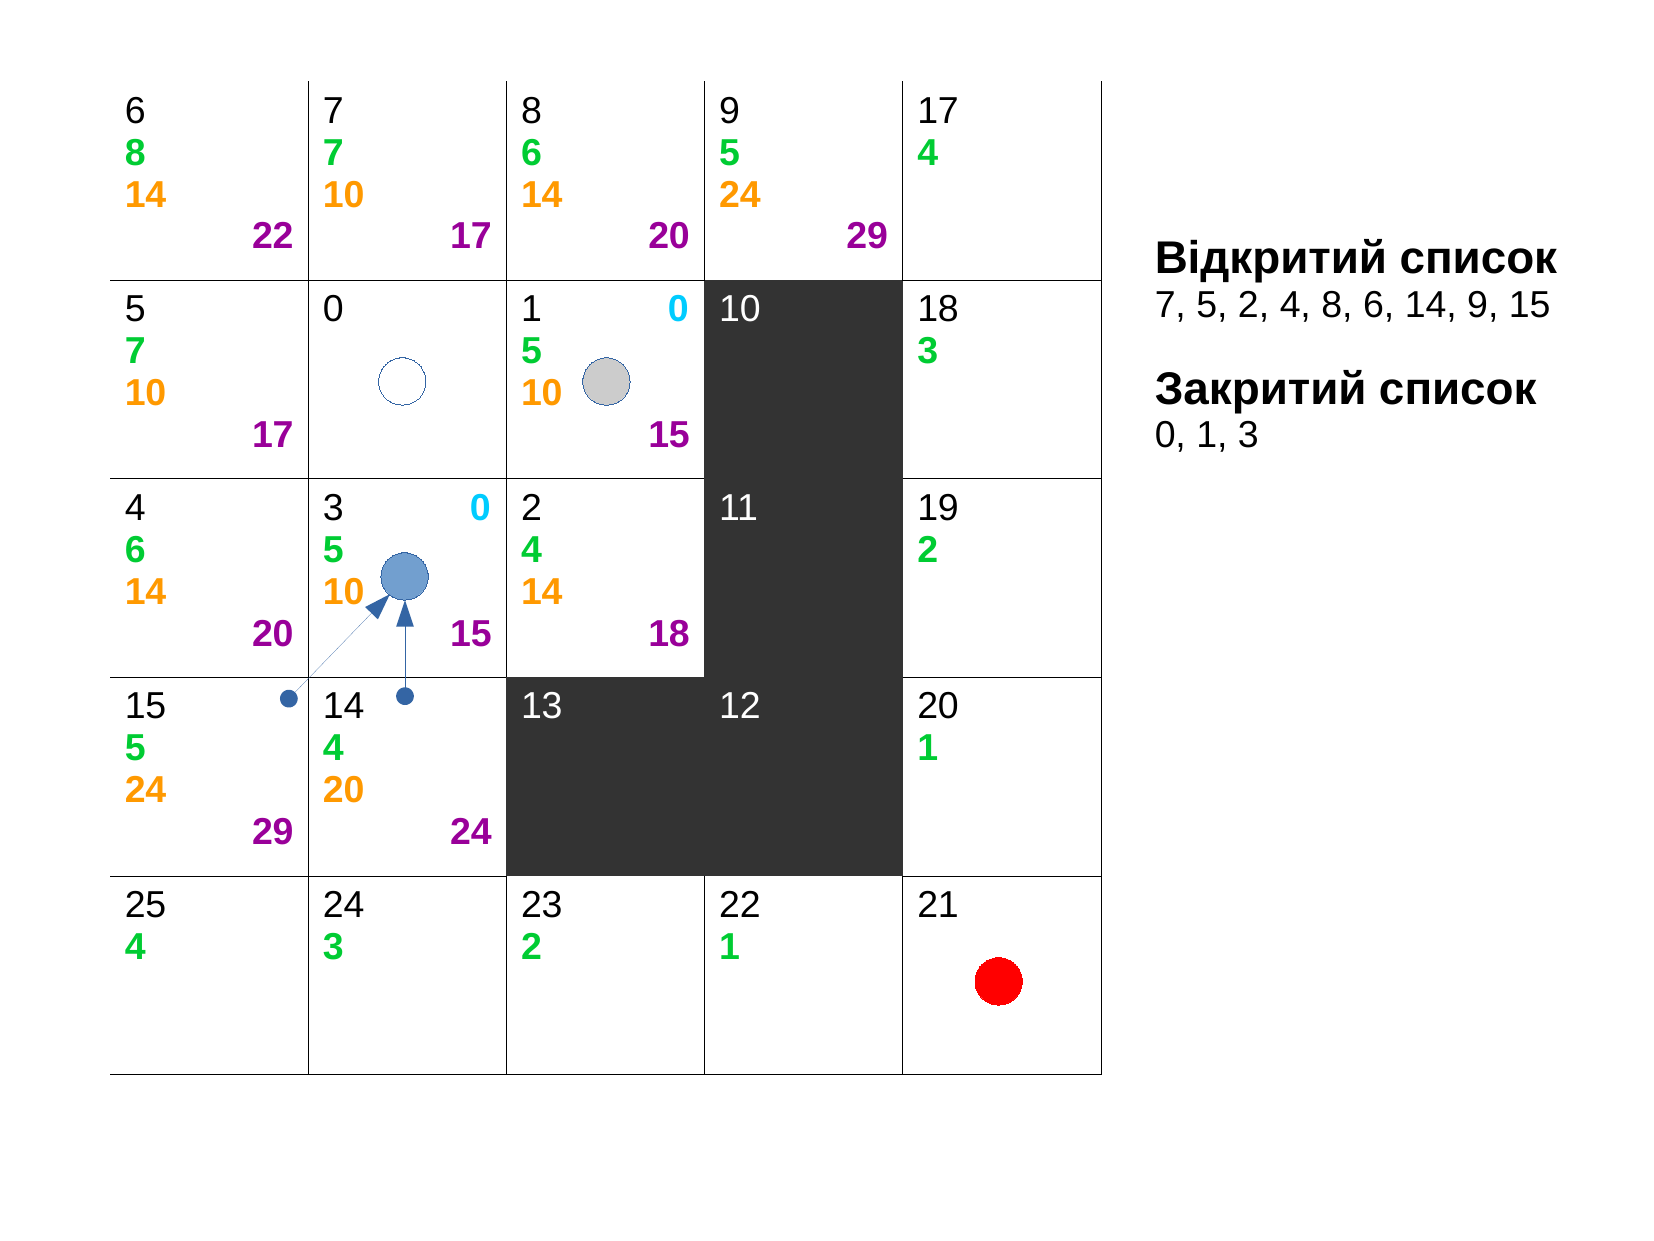

| 6 8 14 22 | 7 7 10 17 | 8 6 14 20 | 9 5 24 29 | 17 4 |
| --- | --- | --- | --- | --- |
| 5 7 10 17 | 0 | 1 0 5 10 15 | 10 | 18 3 |
| 4 6 14 20 | 3 0 5 10 15 | 2 4 14 18 | 11 | 19 2 |
| 15 5 24 29 | 14 4 20 24 | 13 | 12 | 20 1 |
| 25 4 | 24 3 | 23 2 | 22 1 | 21 |
Відкритий список
7, 5, 2, 4, 8, 6, 14, 9, 15
Закритий список
0, 1, 3